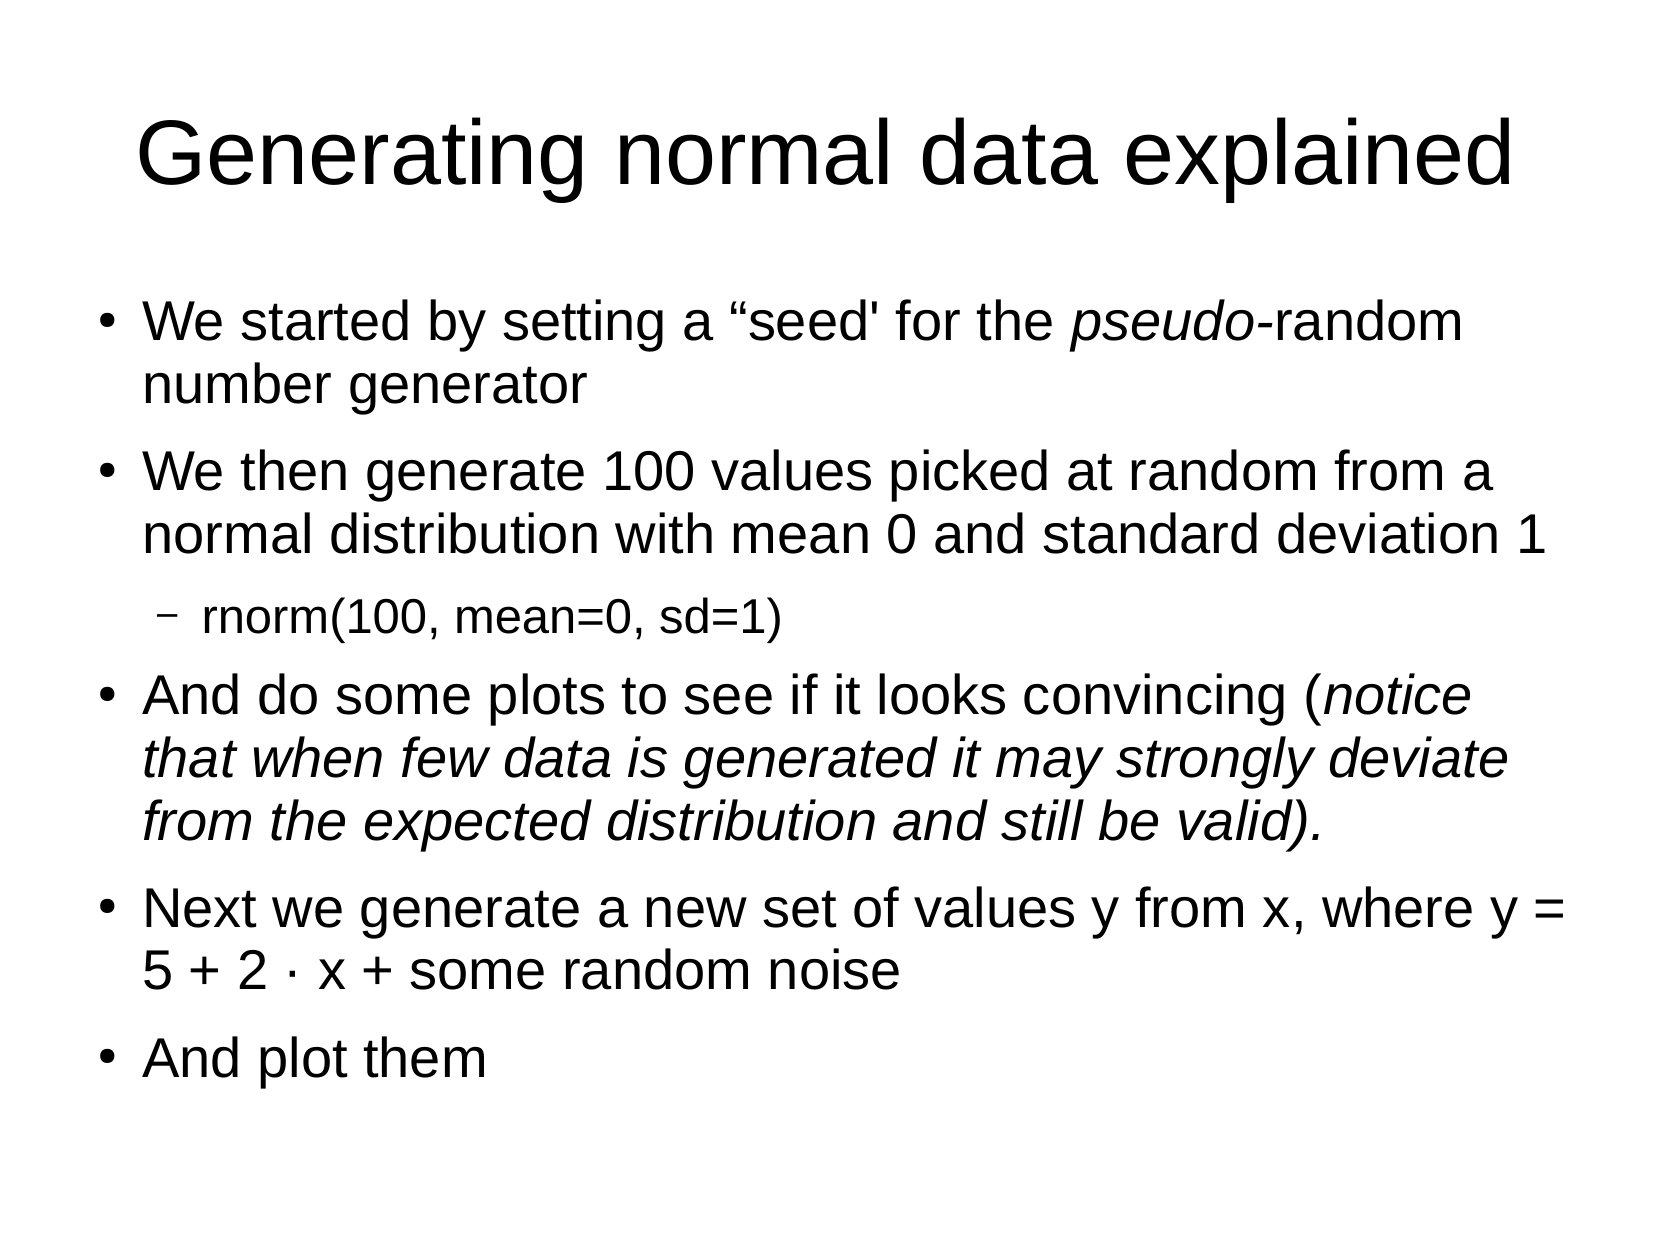

# Generating normal data explained
We started by setting a “seed' for the pseudo-random number generator
We then generate 100 values picked at random from a normal distribution with mean 0 and standard deviation 1
rnorm(100, mean=0, sd=1)
And do some plots to see if it looks convincing (notice that when few data is generated it may strongly deviate from the expected distribution and still be valid).
Next we generate a new set of values y from x, where y = 5 + 2 · x + some random noise
And plot them